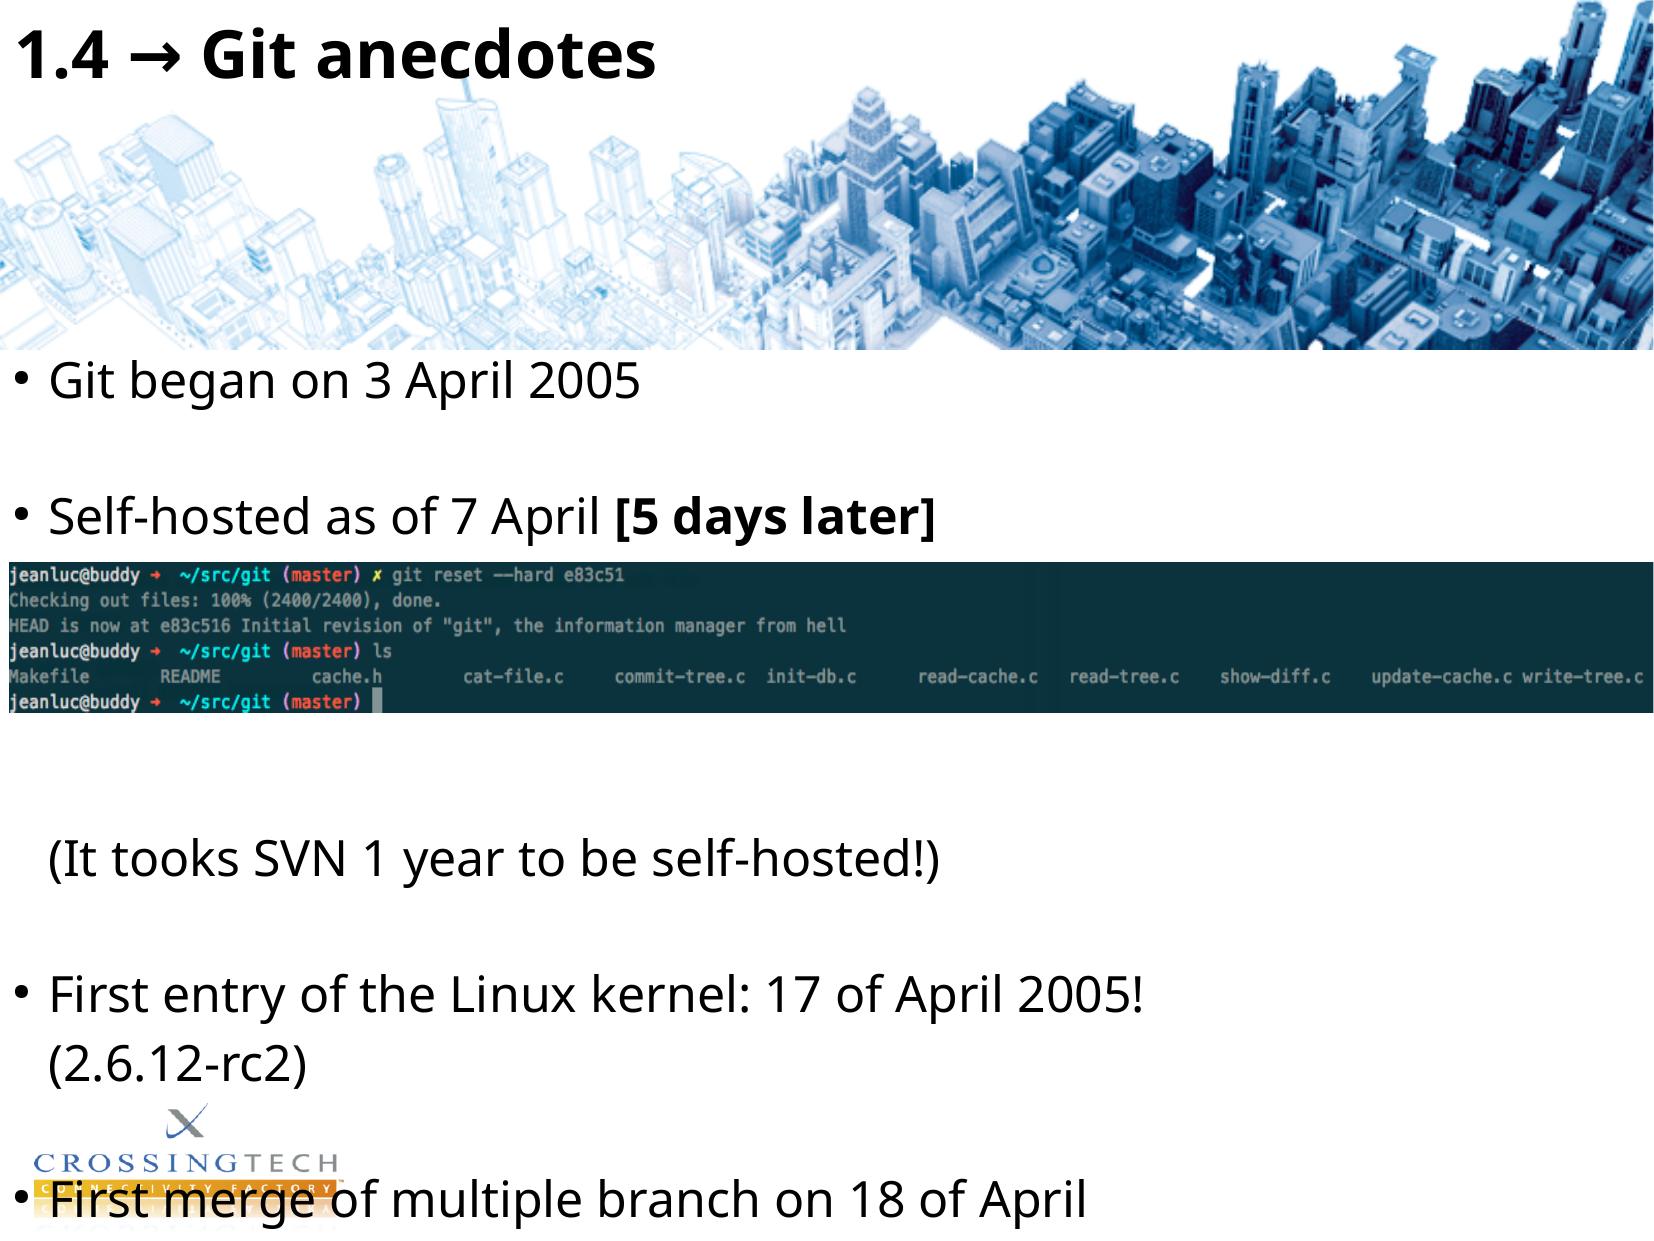

1.4 → Git anecdotes
Git began on 3 April 2005
Self-hosted as of 7 April [5 days later]
(It tooks SVN 1 year to be self-hosted!)
First entry of the Linux kernel: 17 of April 2005!
(2.6.12-rc2)
First merge of multiple branch on 18 of April